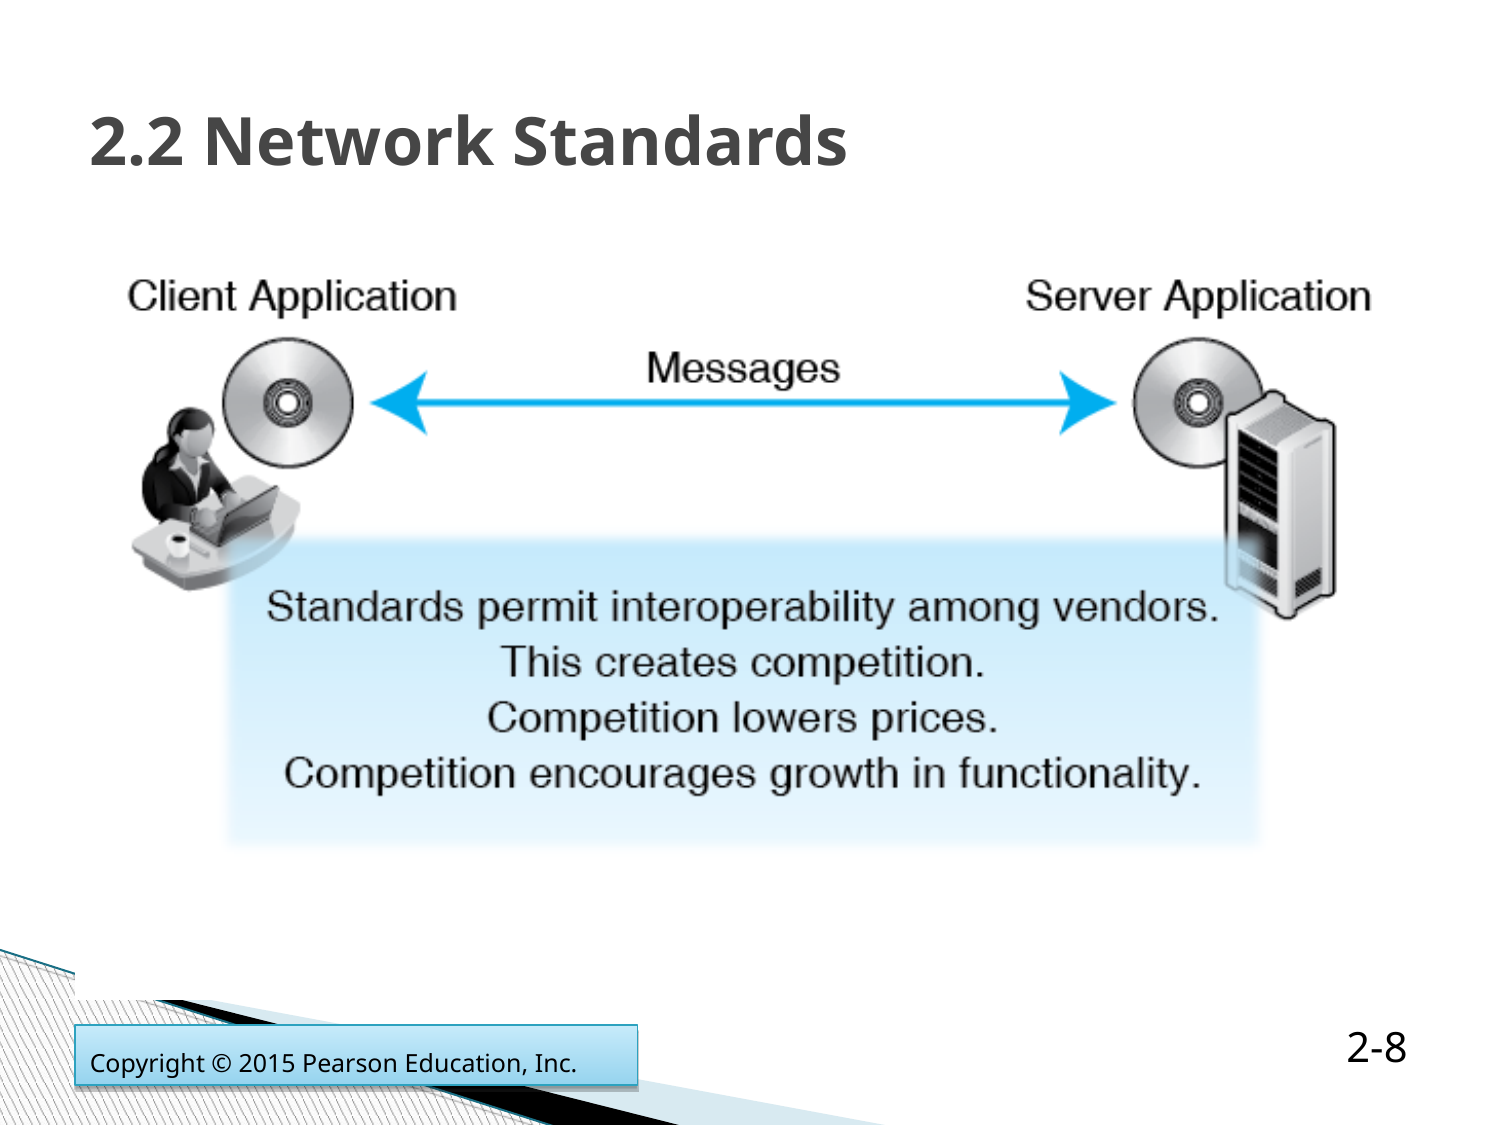

# 2.2 Network Standards
Copyright © 2015 Pearson Education, Inc.